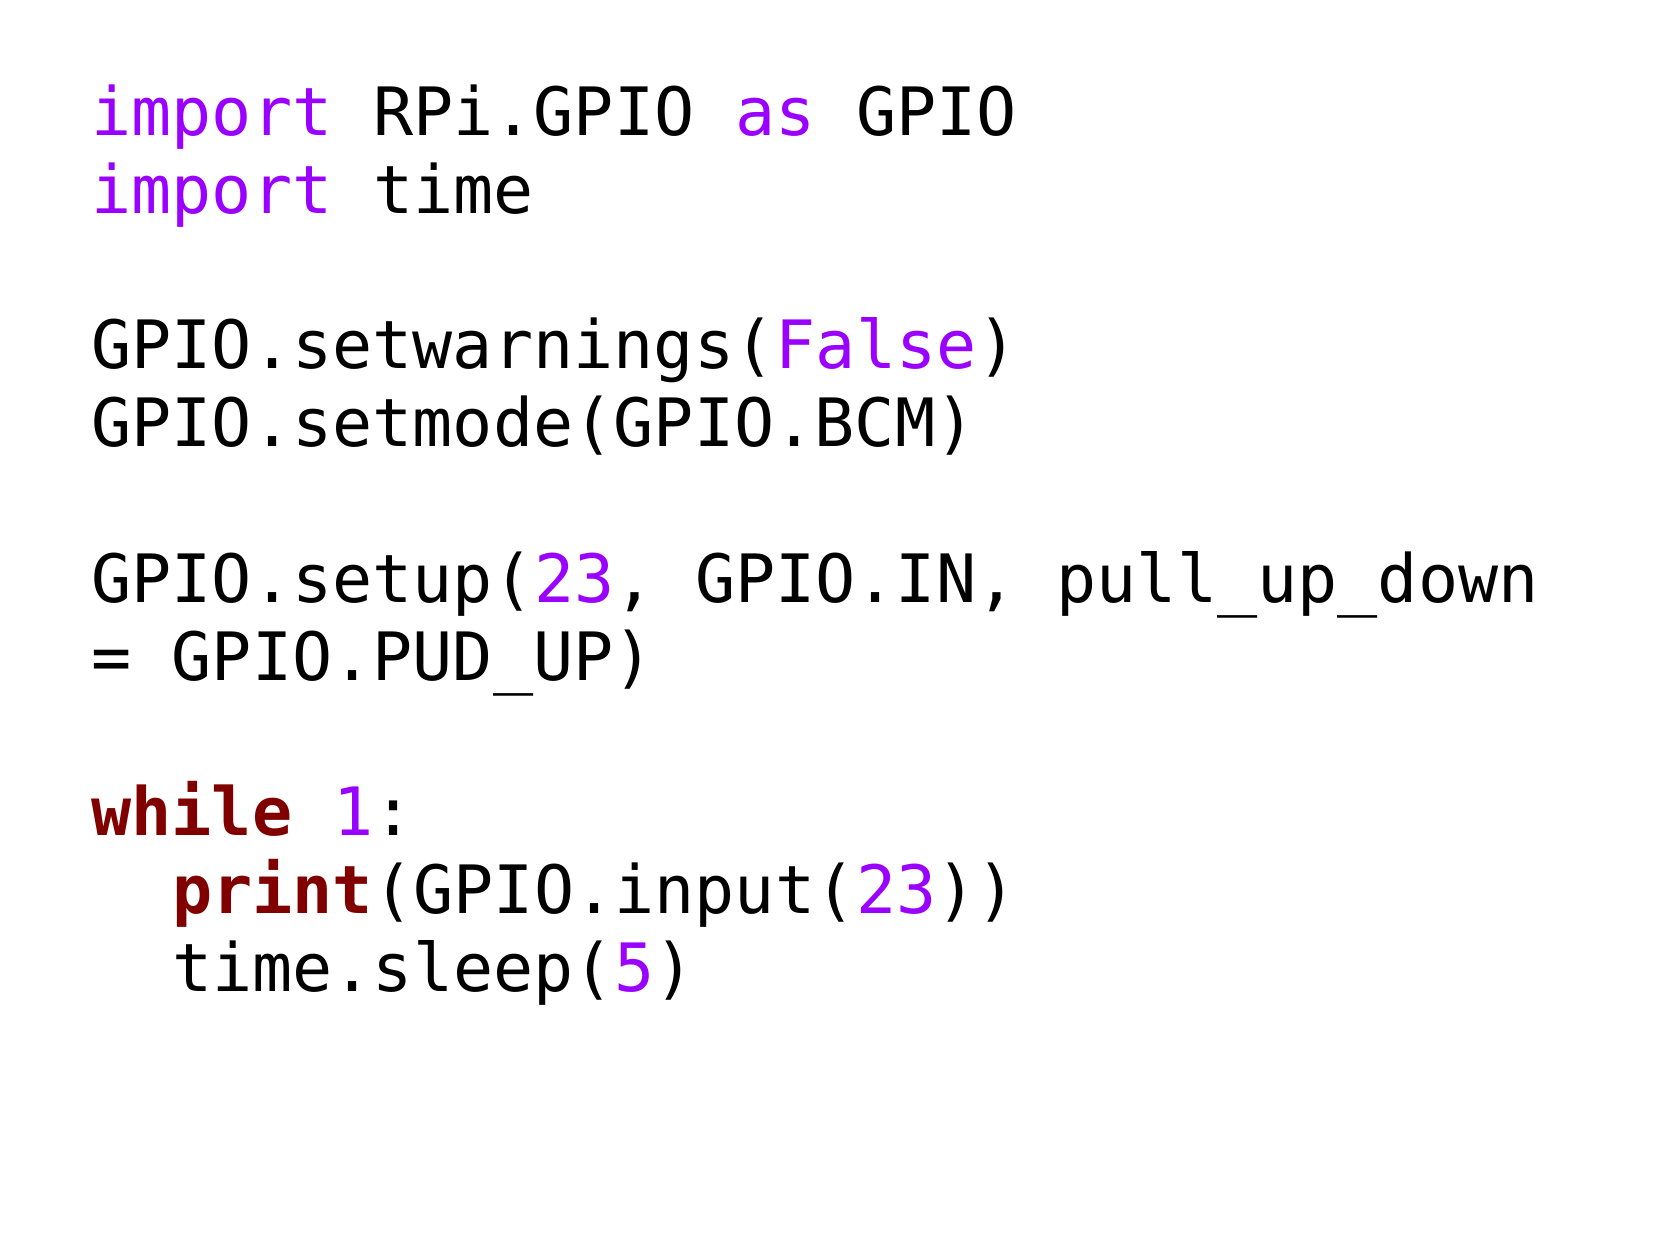

import RPi.GPIO as GPIO
import time
GPIO.setwarnings(False)
GPIO.setmode(GPIO.BCM)
GPIO.setup(23, GPIO.IN, pull_up_down = GPIO.PUD_UP)
while 1:
 print(GPIO.input(23))
 time.sleep(5)